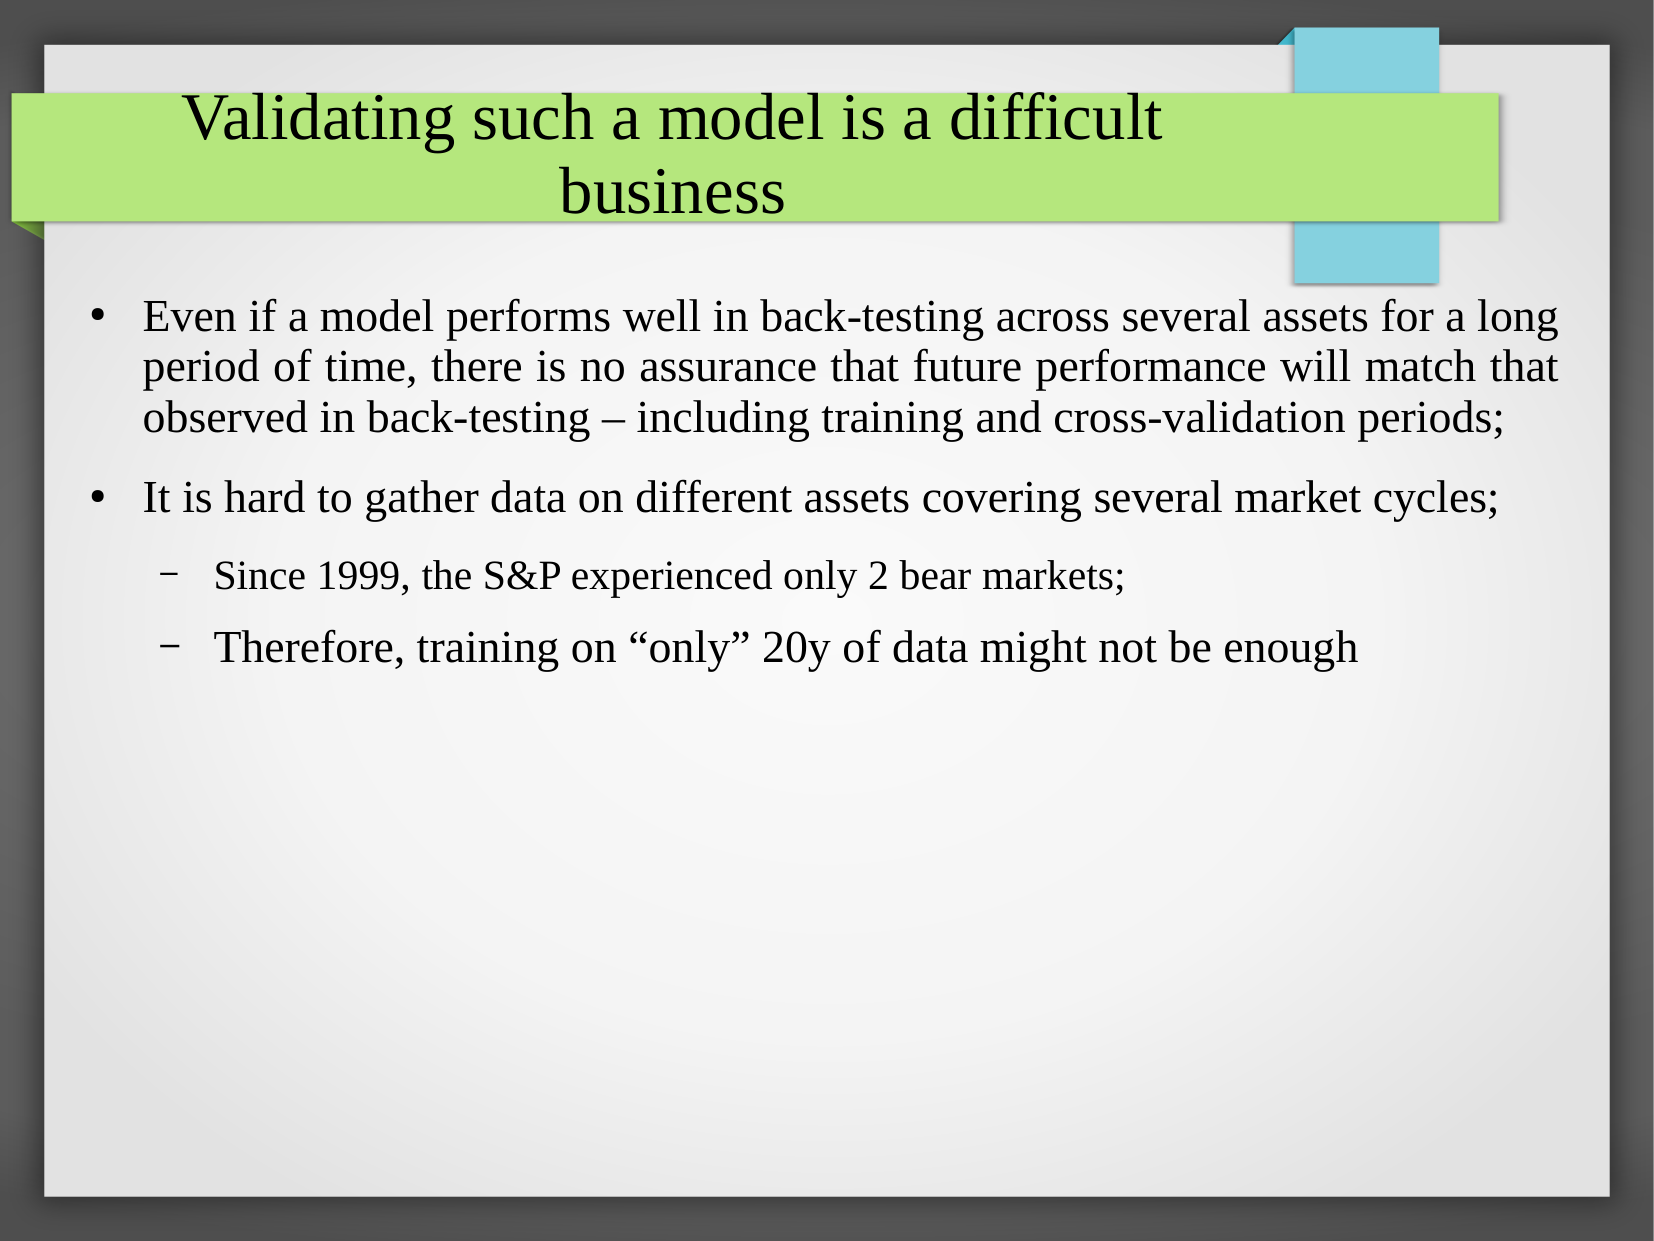

# Validating such a model is a difficult business
Even if a model performs well in back-testing across several assets for a long period of time, there is no assurance that future performance will match that observed in back-testing – including training and cross-validation periods;
It is hard to gather data on different assets covering several market cycles;
Since 1999, the S&P experienced only 2 bear markets;
Therefore, training on “only” 20y of data might not be enough